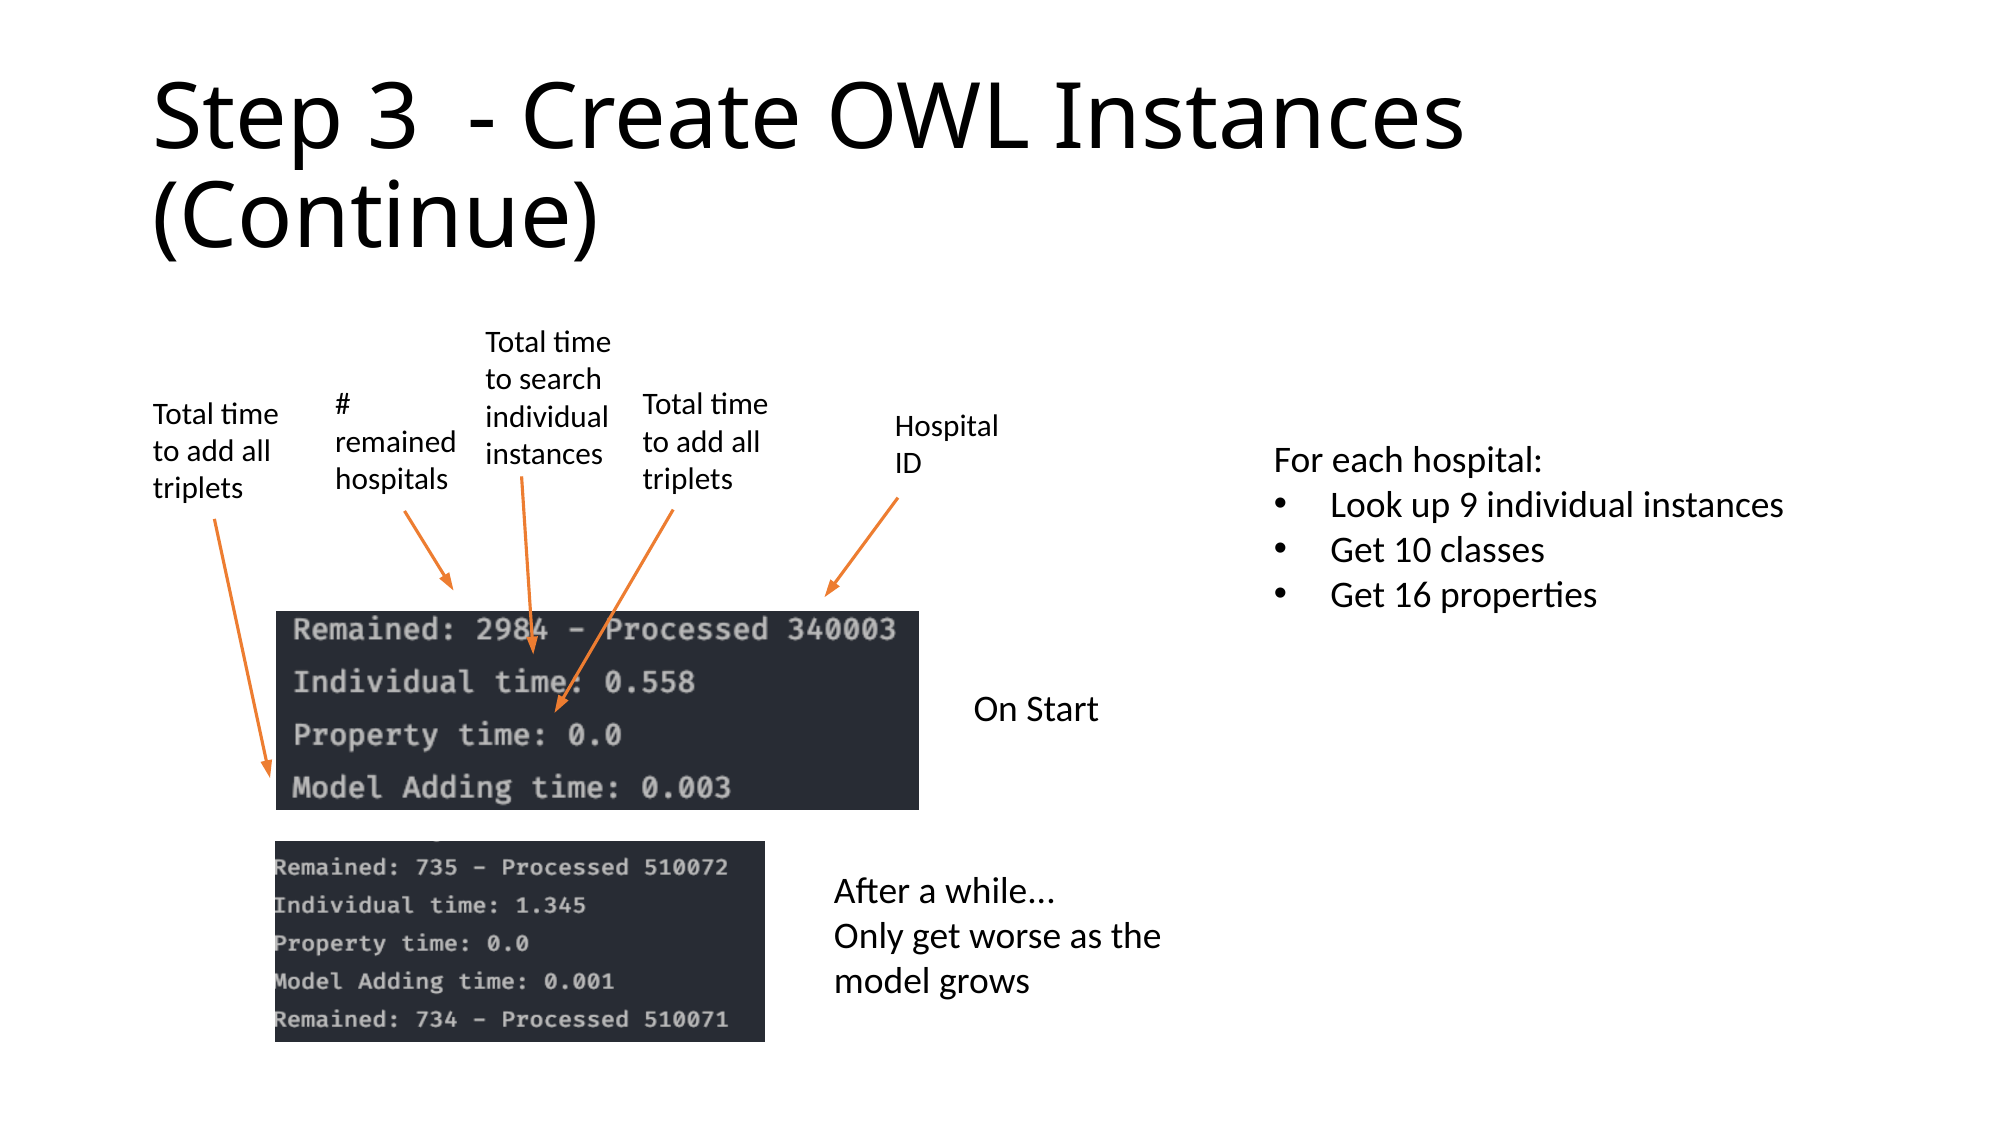

# Step 3  - Create OWL Instances (Continue)
Total time to search individual instances
# remained hospitals
Total time to add all triplets
Total time to add all triplets
Hospital ID
For each hospital:
Look up 9 individual instances
Get 10 classes
Get 16 properties
On Start
After a while...
Only get worse as the model grows